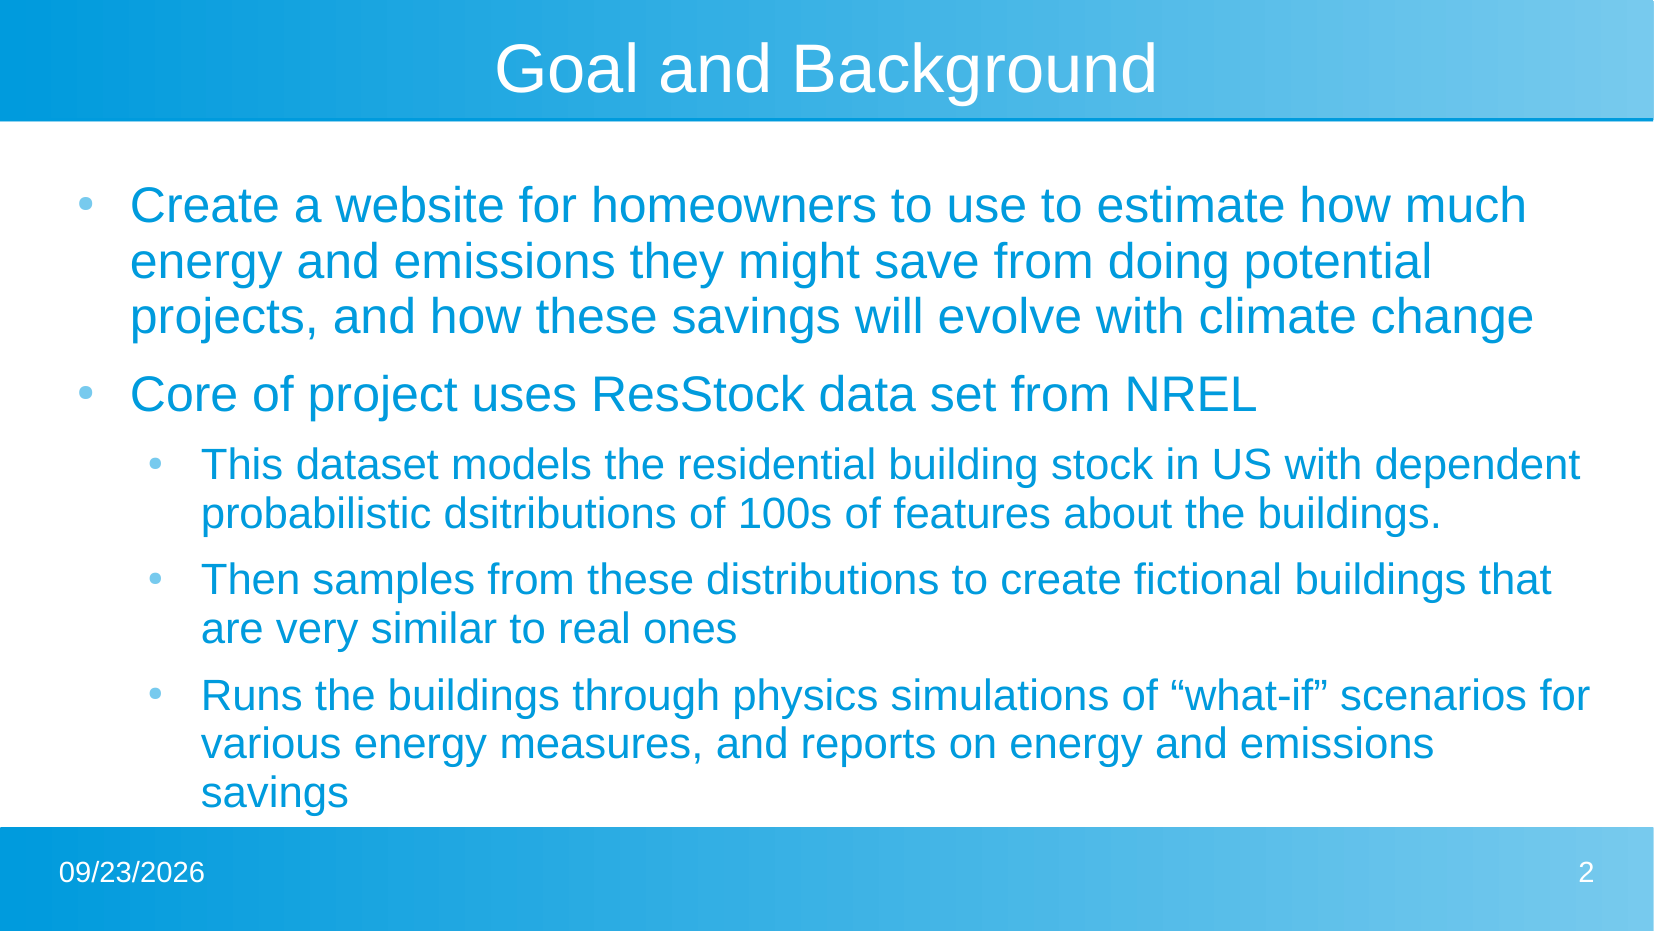

# Goal and Background
Create a website for homeowners to use to estimate how much energy and emissions they might save from doing potential projects, and how these savings will evolve with climate change
Core of project uses ResStock data set from NREL
This dataset models the residential building stock in US with dependent probabilistic dsitributions of 100s of features about the buildings.
Then samples from these distributions to create fictional buildings that are very similar to real ones
Runs the buildings through physics simulations of “what-if” scenarios for various energy measures, and reports on energy and emissions savings
2